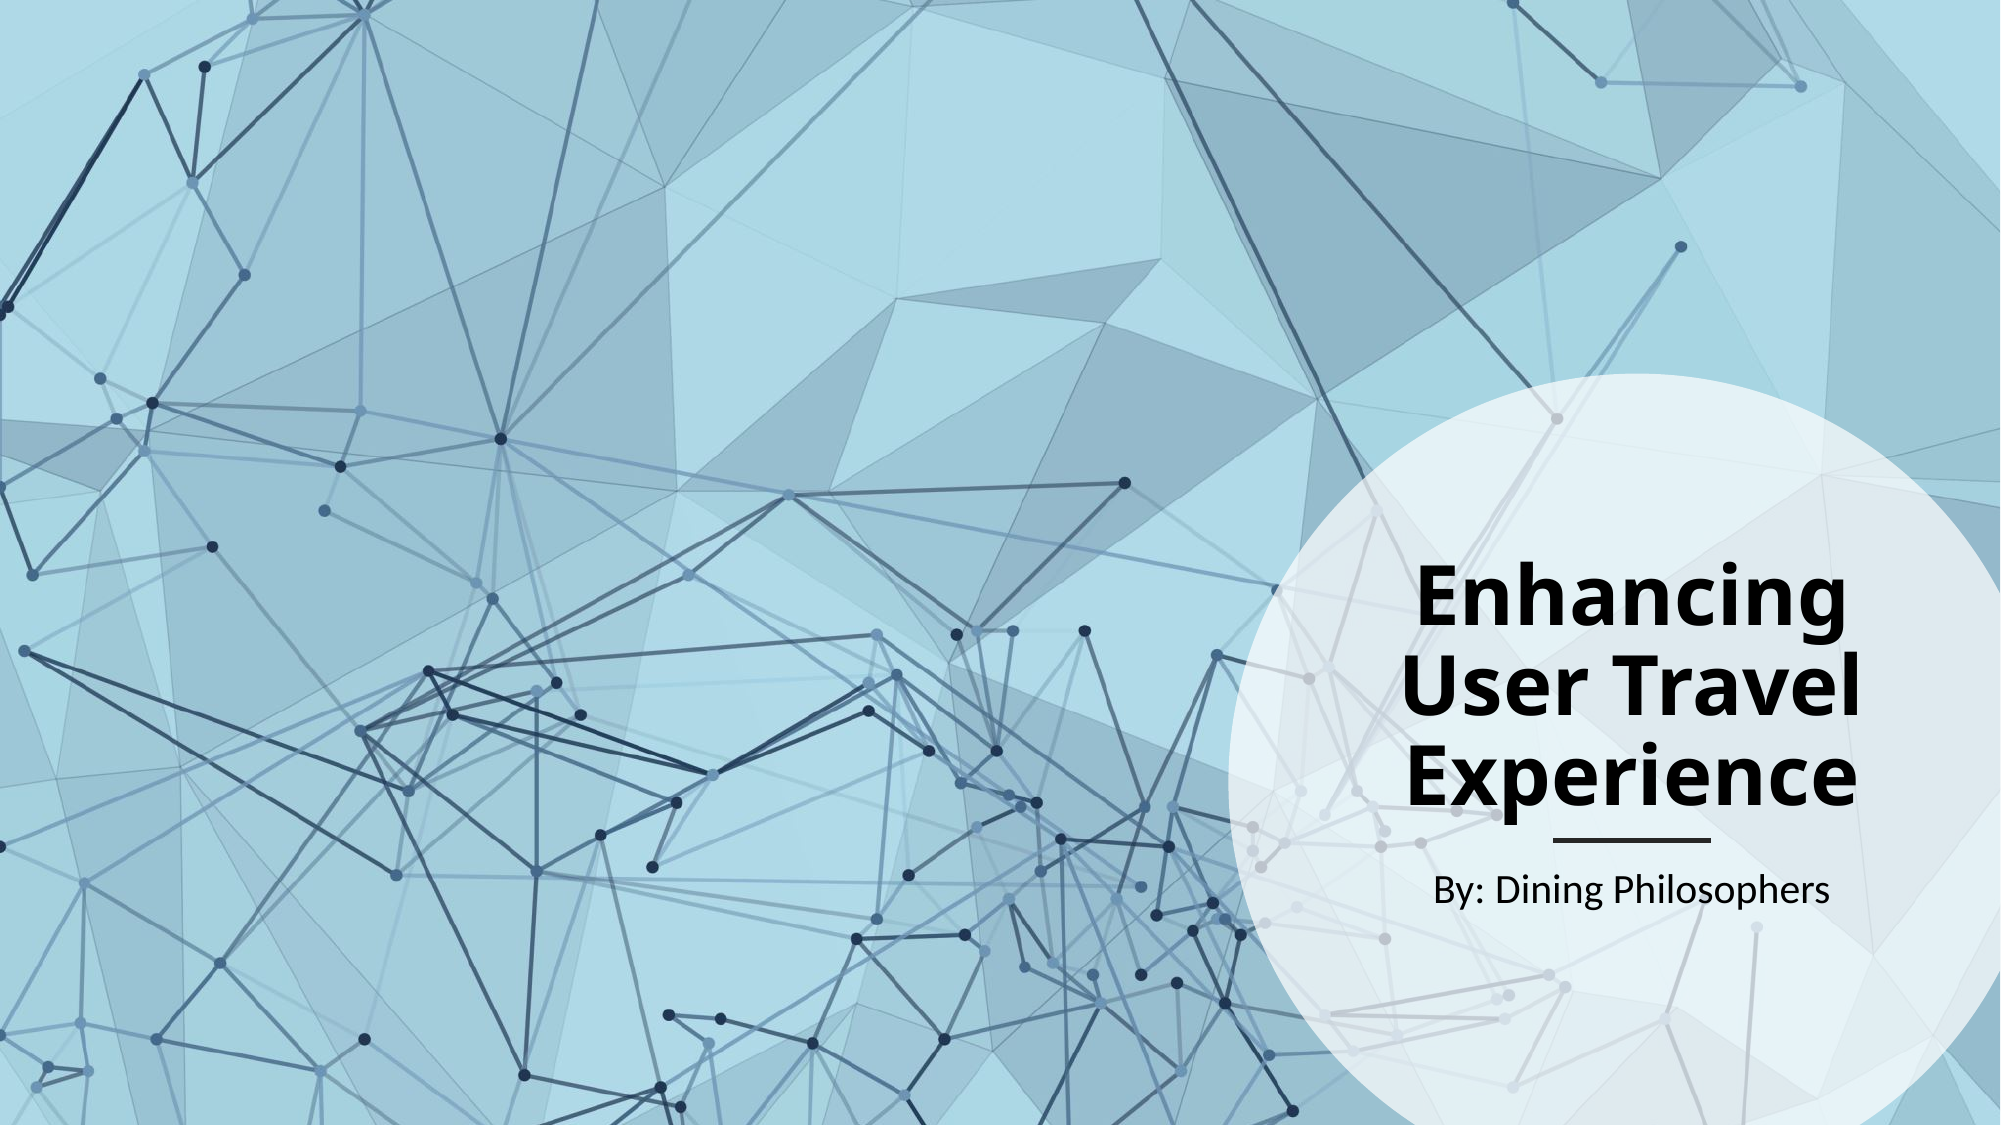

# Enhancing User Travel Experience
By: Dining Philosophers